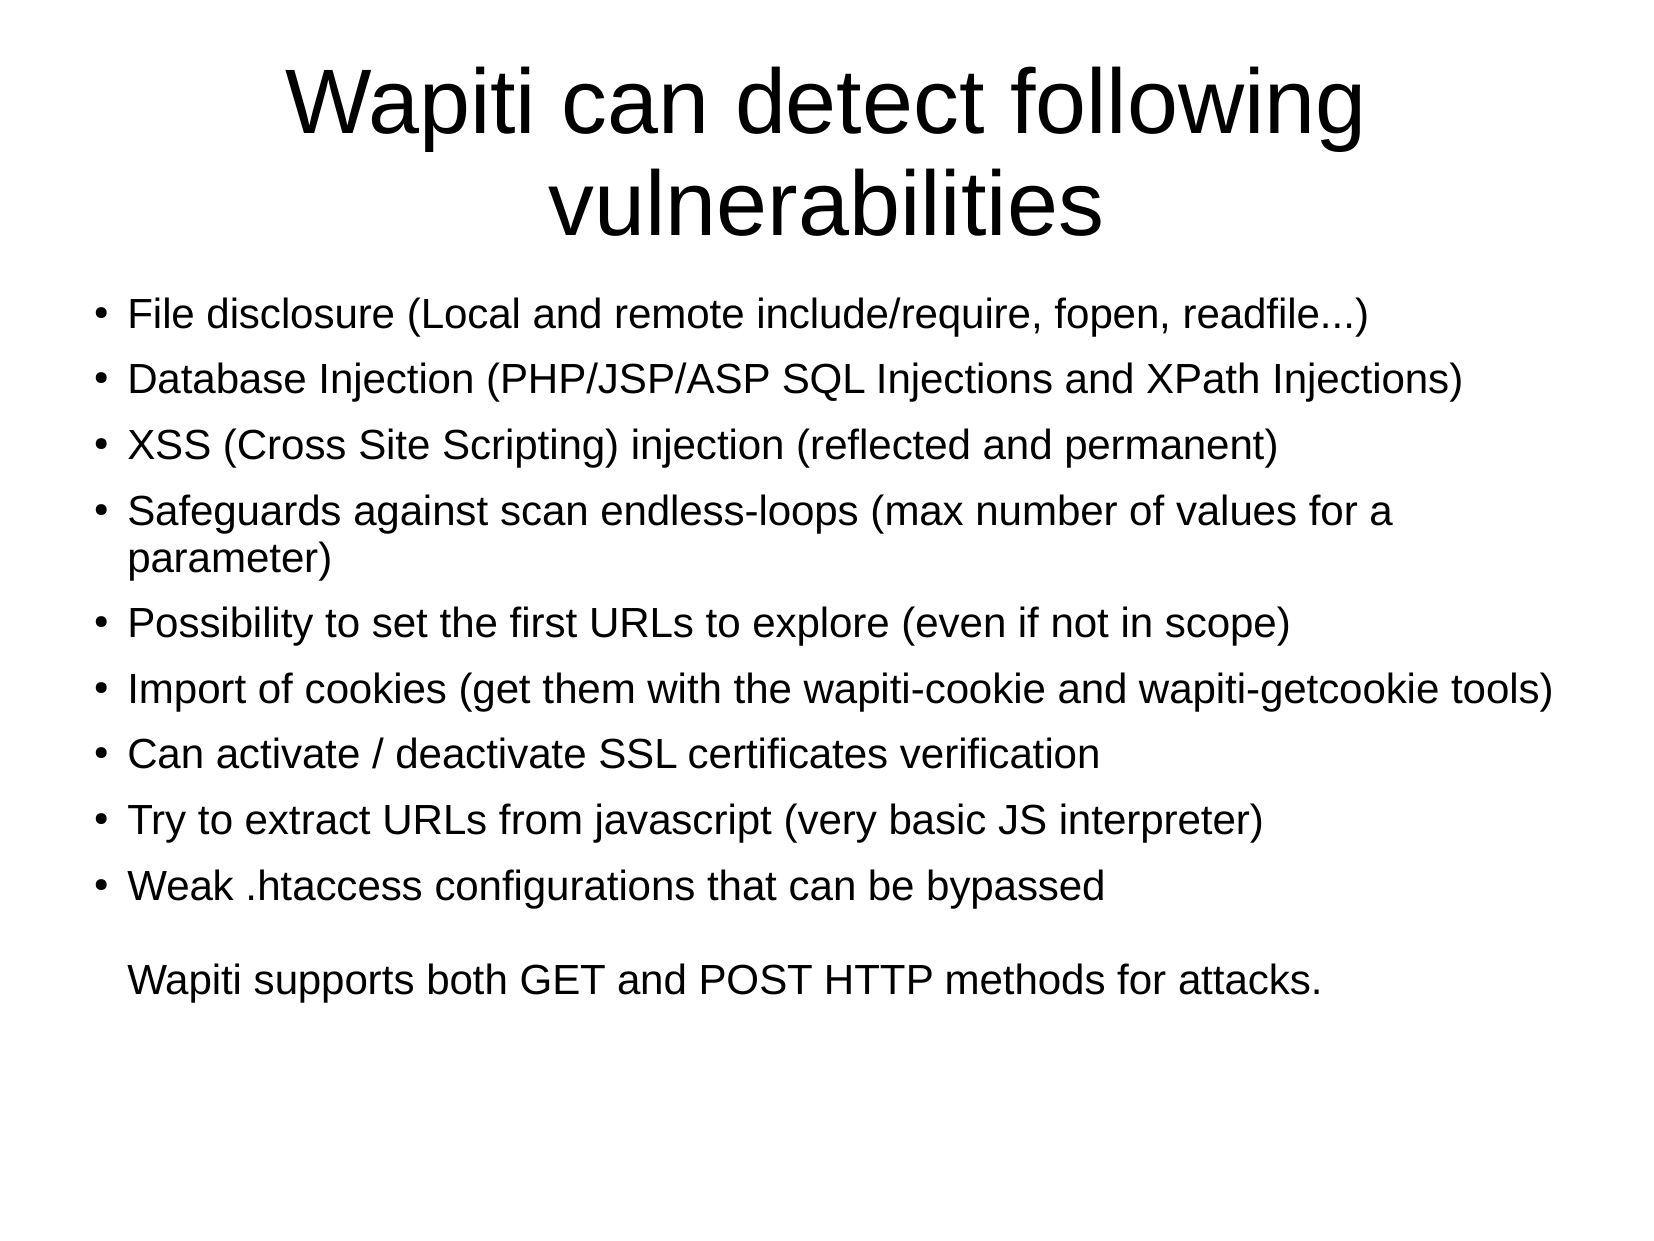

# Wapiti can detect following vulnerabilities
File disclosure (Local and remote include/require, fopen, readfile...)
Database Injection (PHP/JSP/ASP SQL Injections and XPath Injections)
XSS (Cross Site Scripting) injection (reflected and permanent)
Safeguards against scan endless-loops (max number of values for a parameter)
Possibility to set the first URLs to explore (even if not in scope)
Import of cookies (get them with the wapiti-cookie and wapiti-getcookie tools)
Can activate / deactivate SSL certificates verification
Try to extract URLs from javascript (very basic JS interpreter)
Weak .htaccess configurations that can be bypassed
Wapiti supports both GET and POST HTTP methods for attacks.